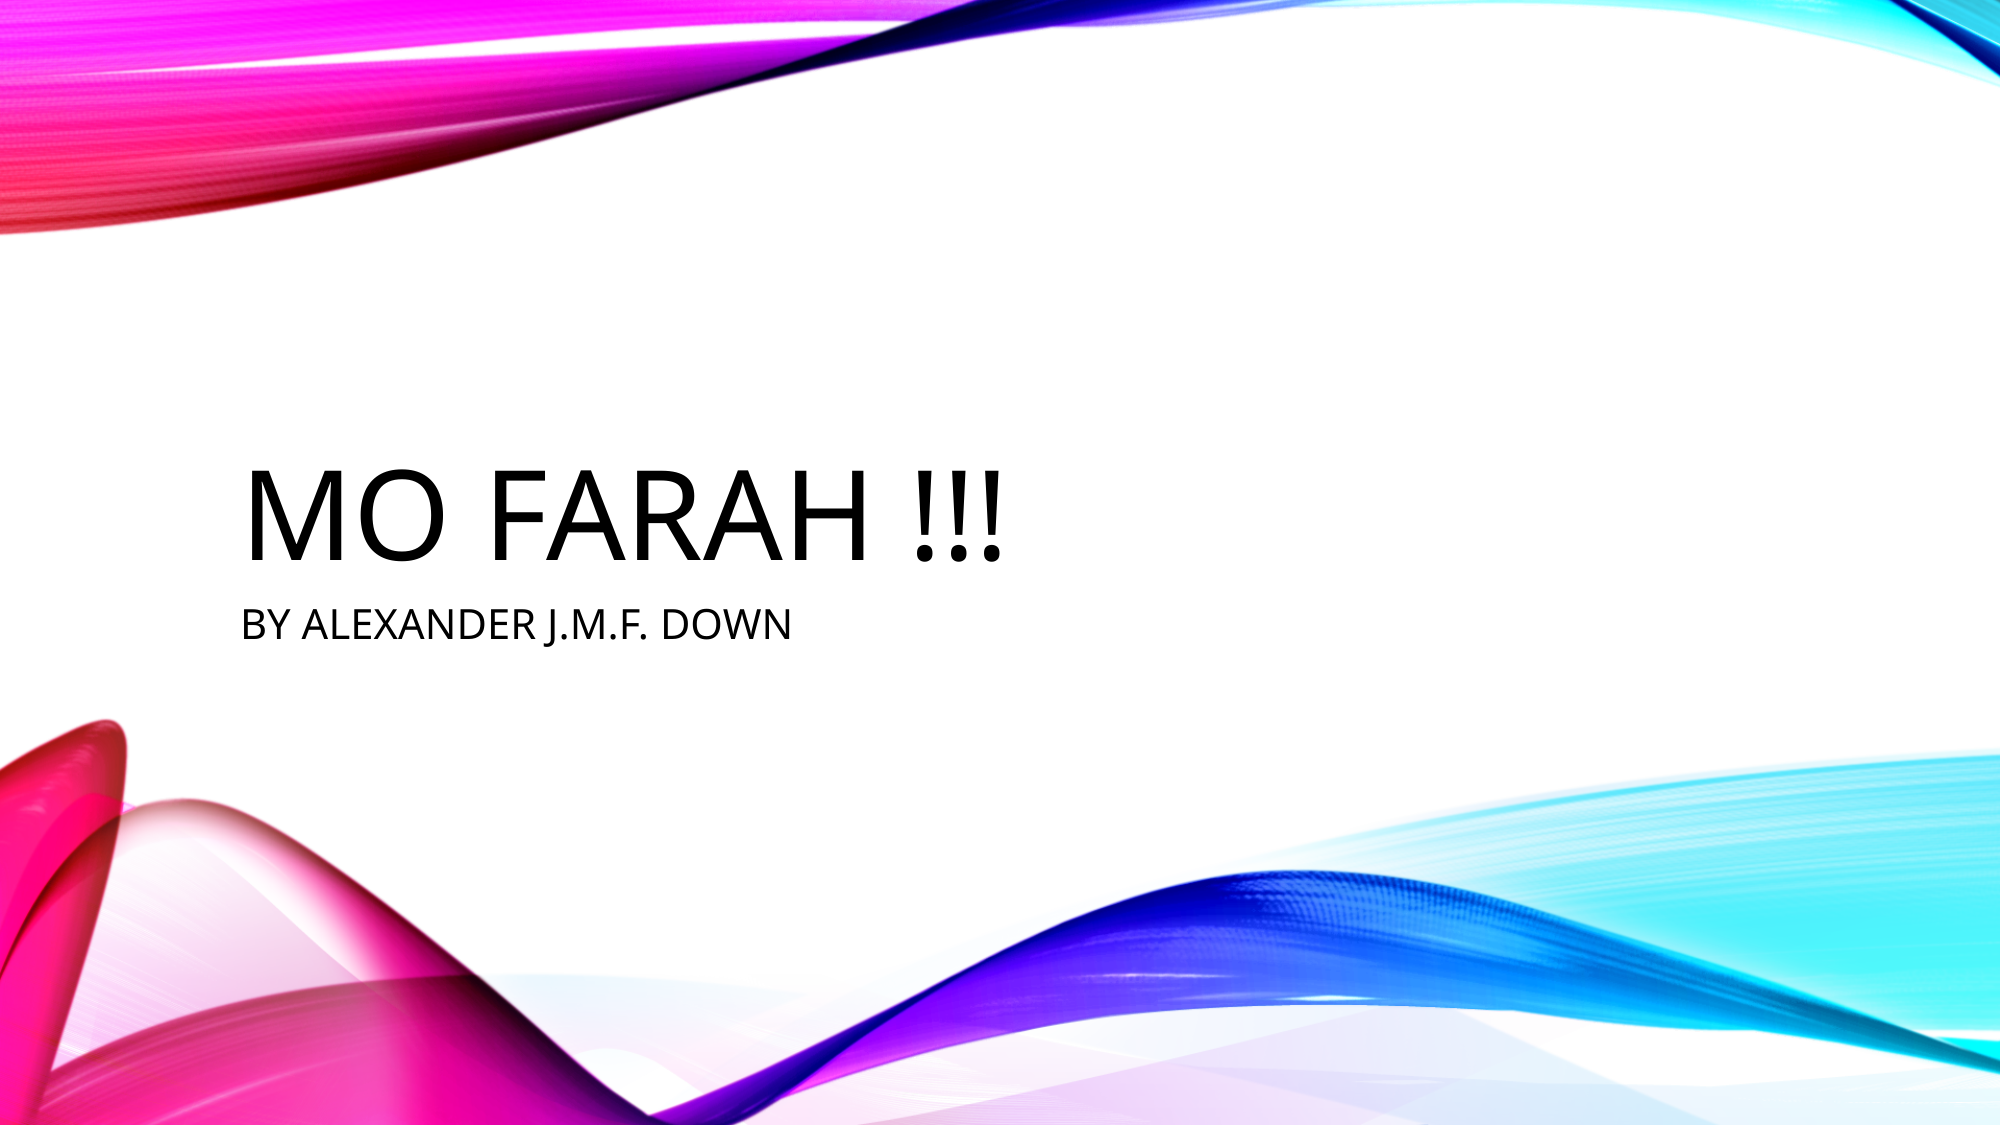

# MO FARAH !!!
BY ALEXANDER J.M.F. DOWN